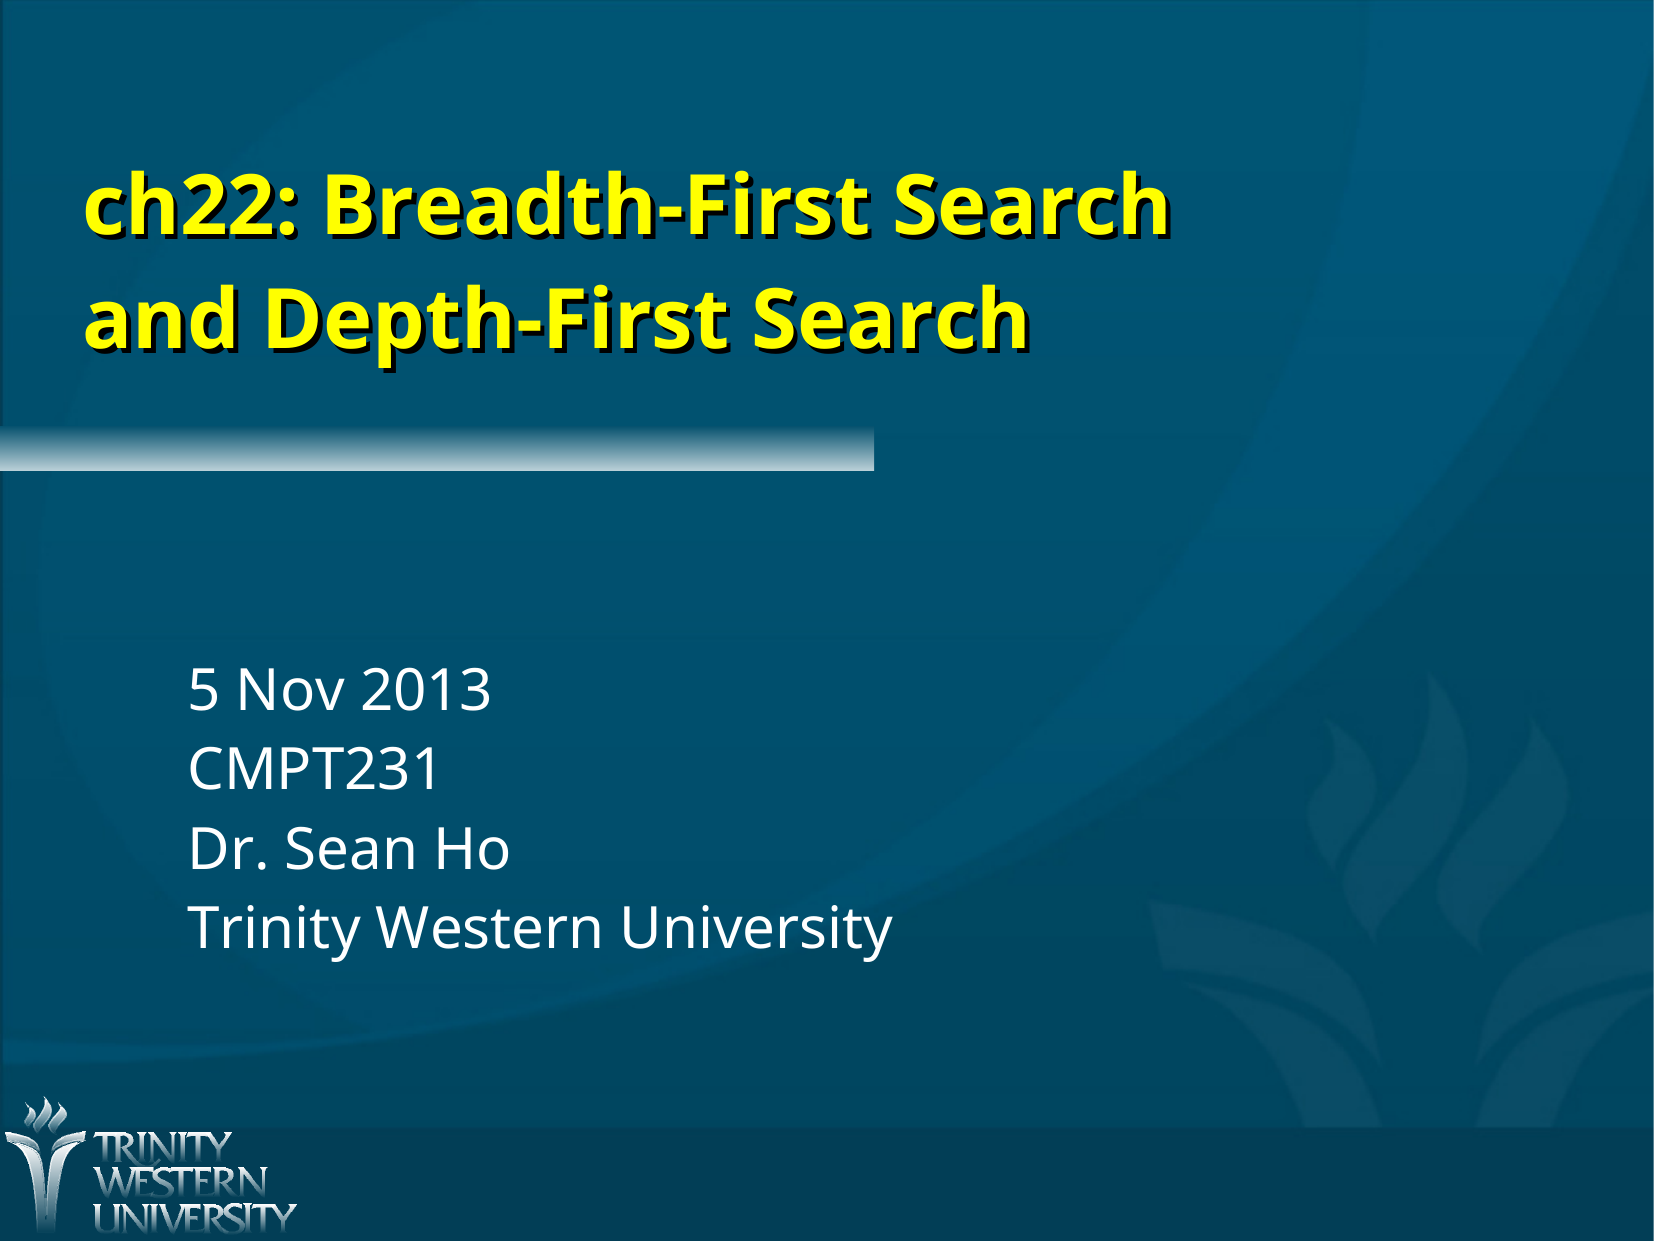

# ch22: Breadth-First Search and Depth-First Search
5 Nov 2013
CMPT231
Dr. Sean Ho
Trinity Western University